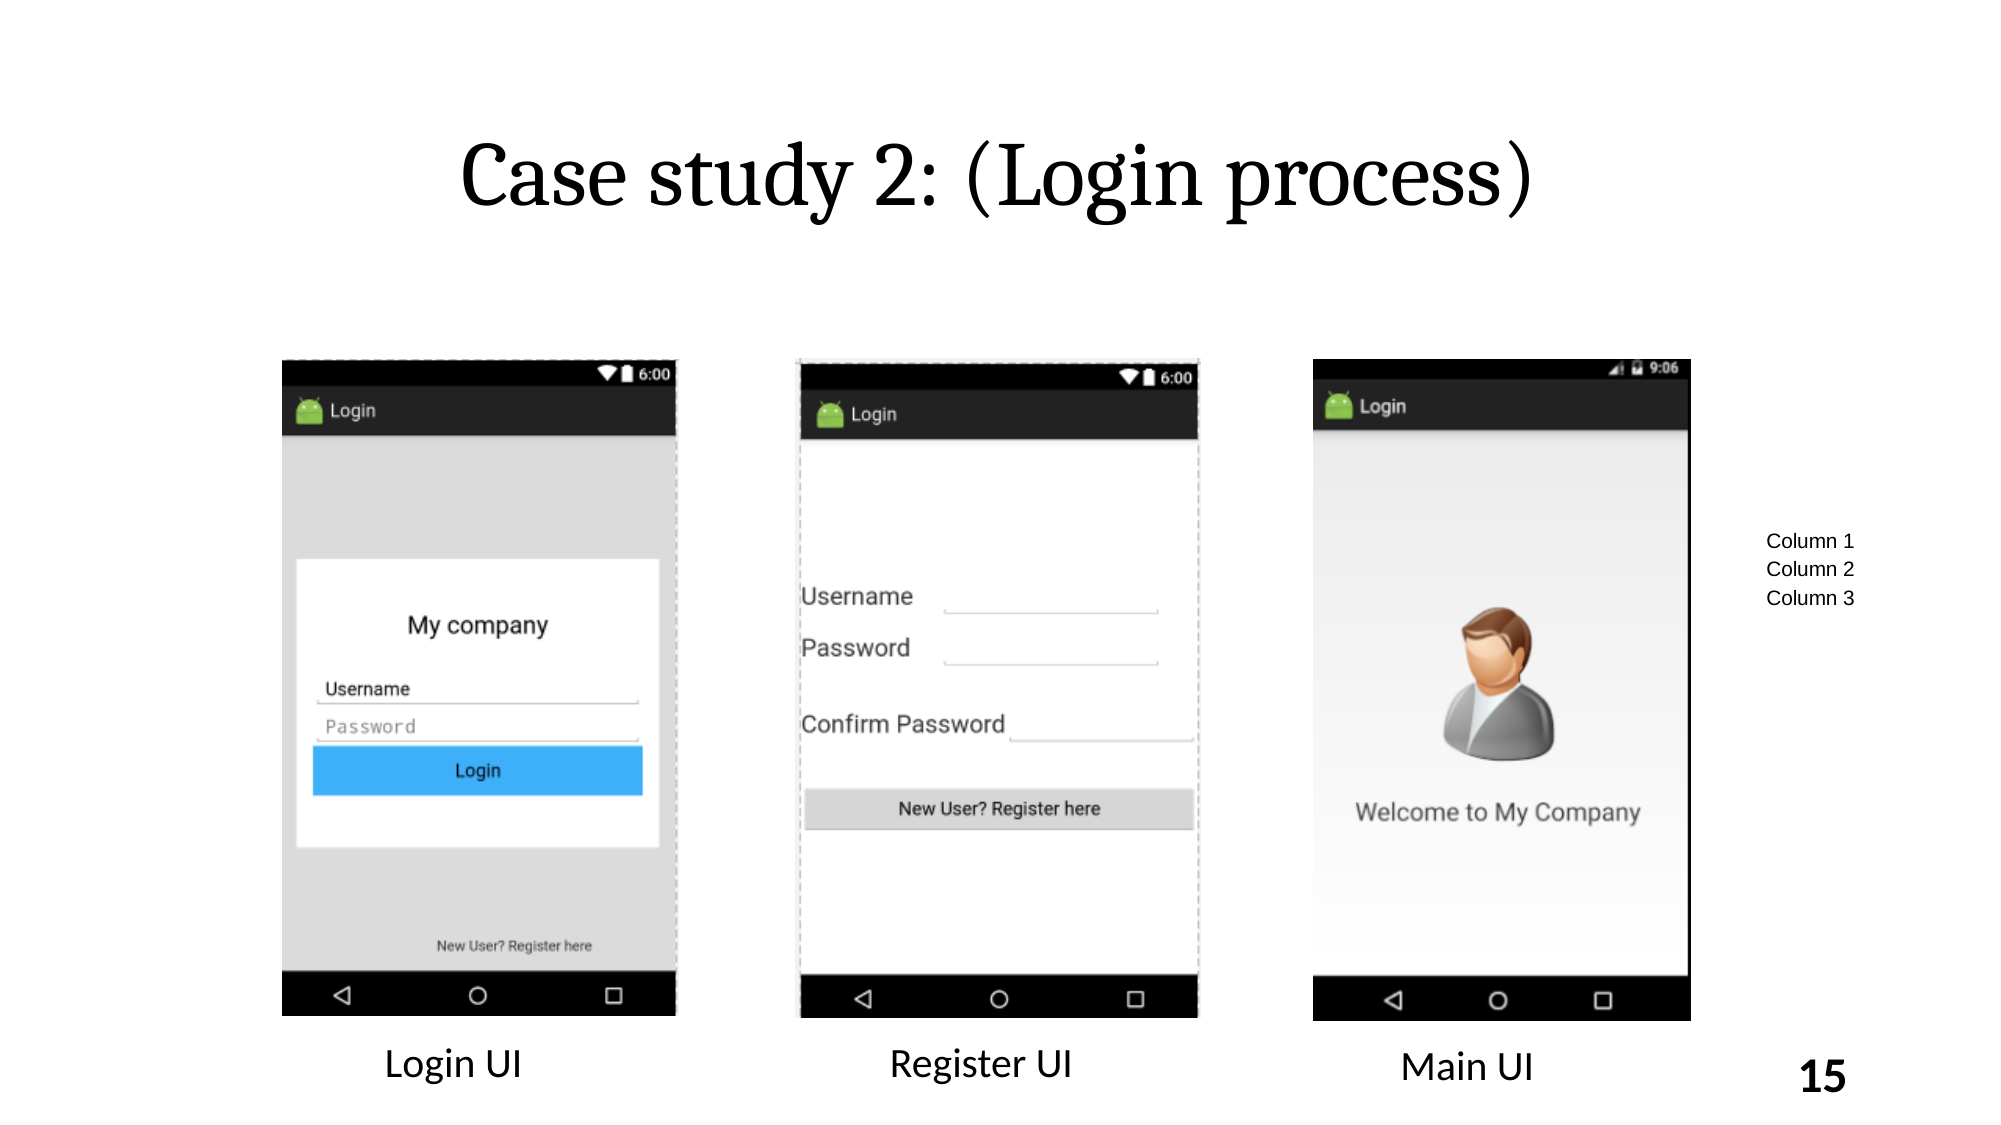

Case study 2: (Login process)
Column 1
Column 2
Column 3
Login UI
Register UI
Main UI